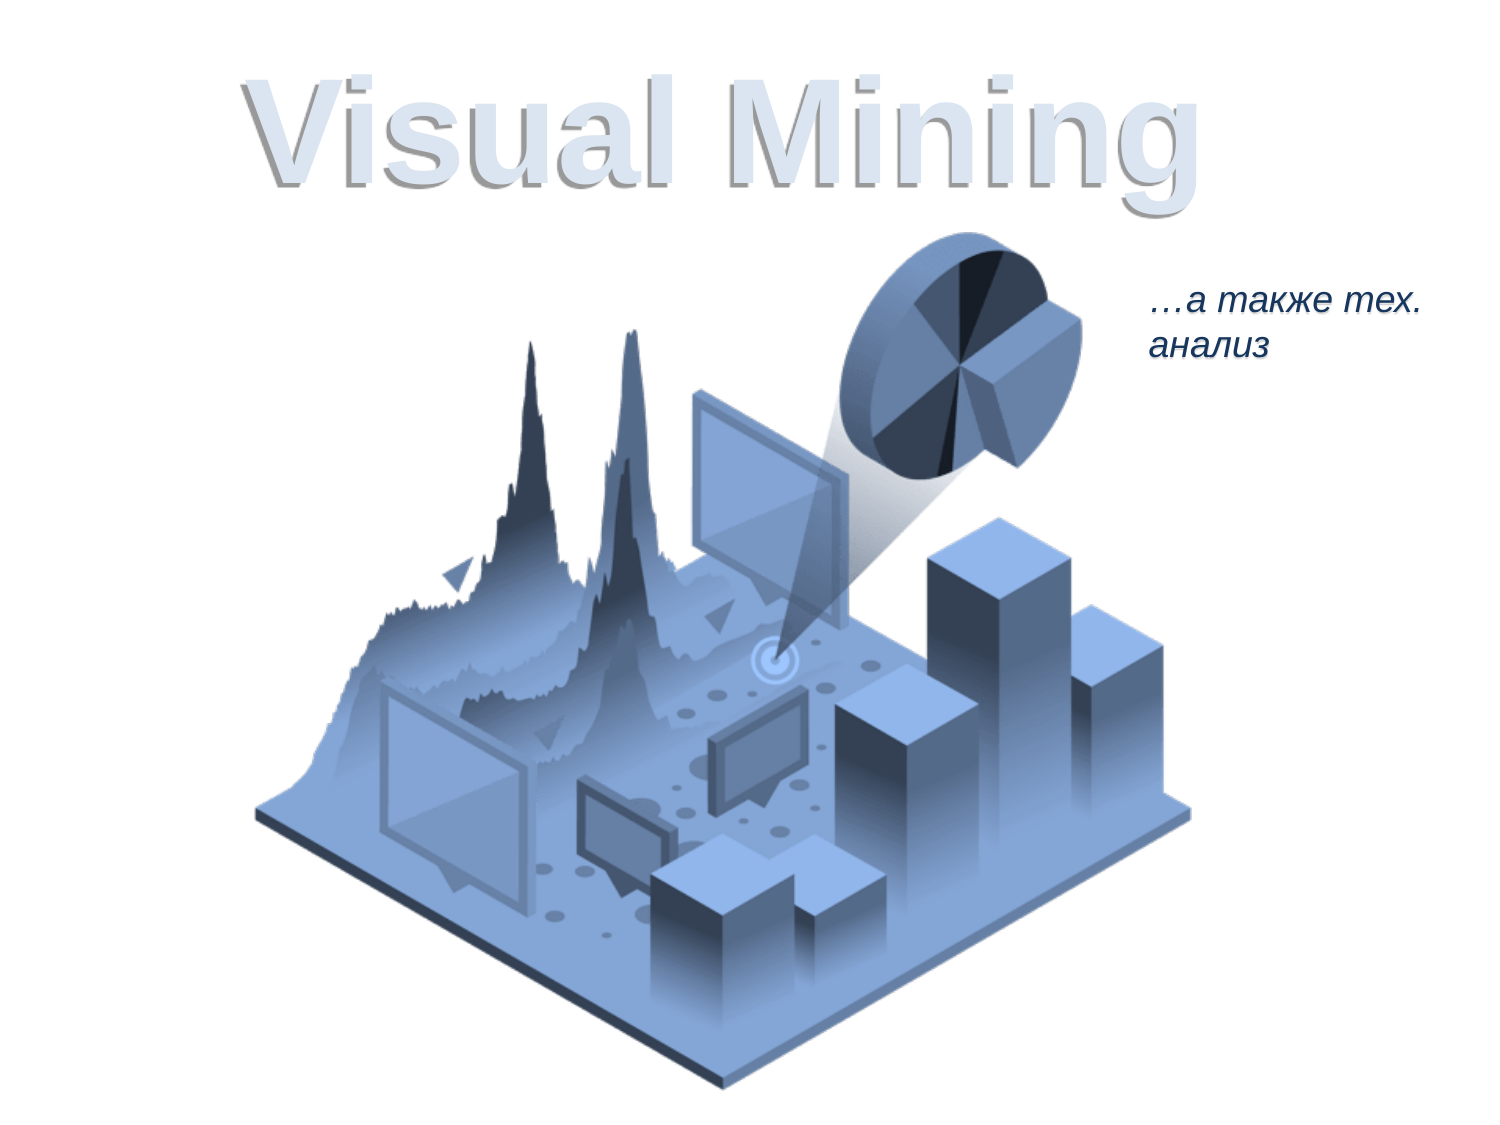

# Visual Mining
…а также тех. анализ